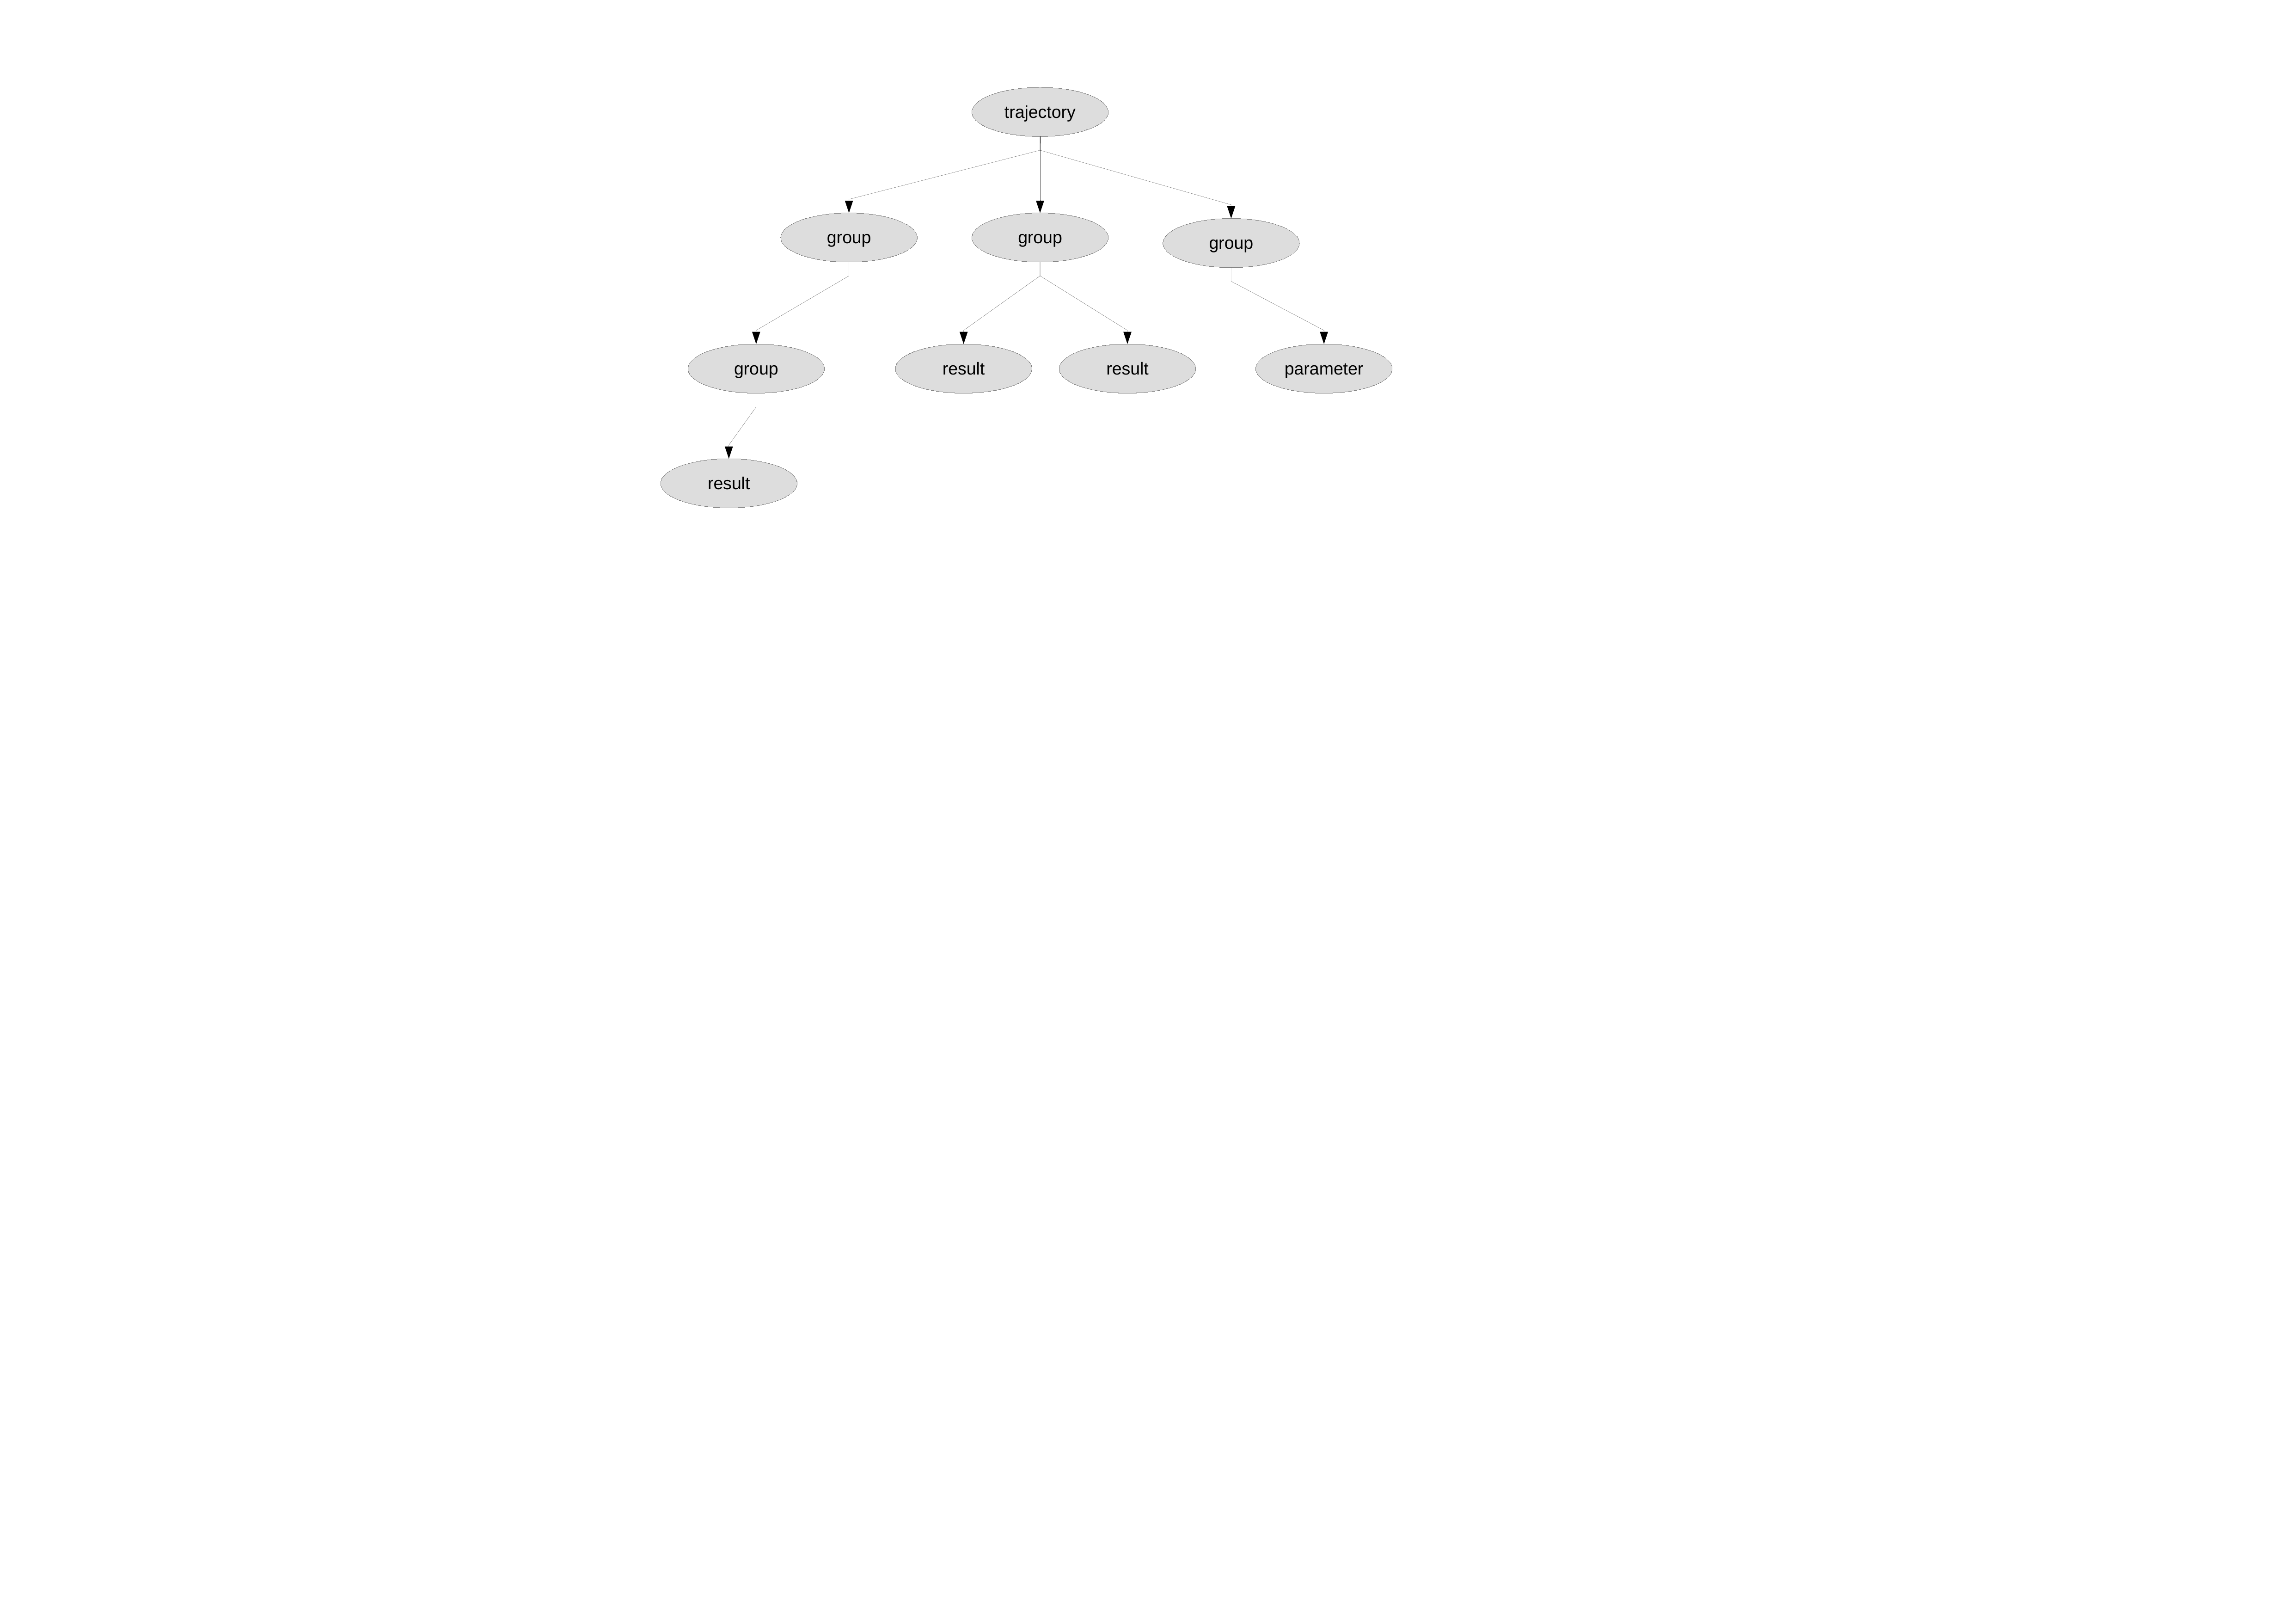

trajectory
group
group
group
group
result
result
parameter
result